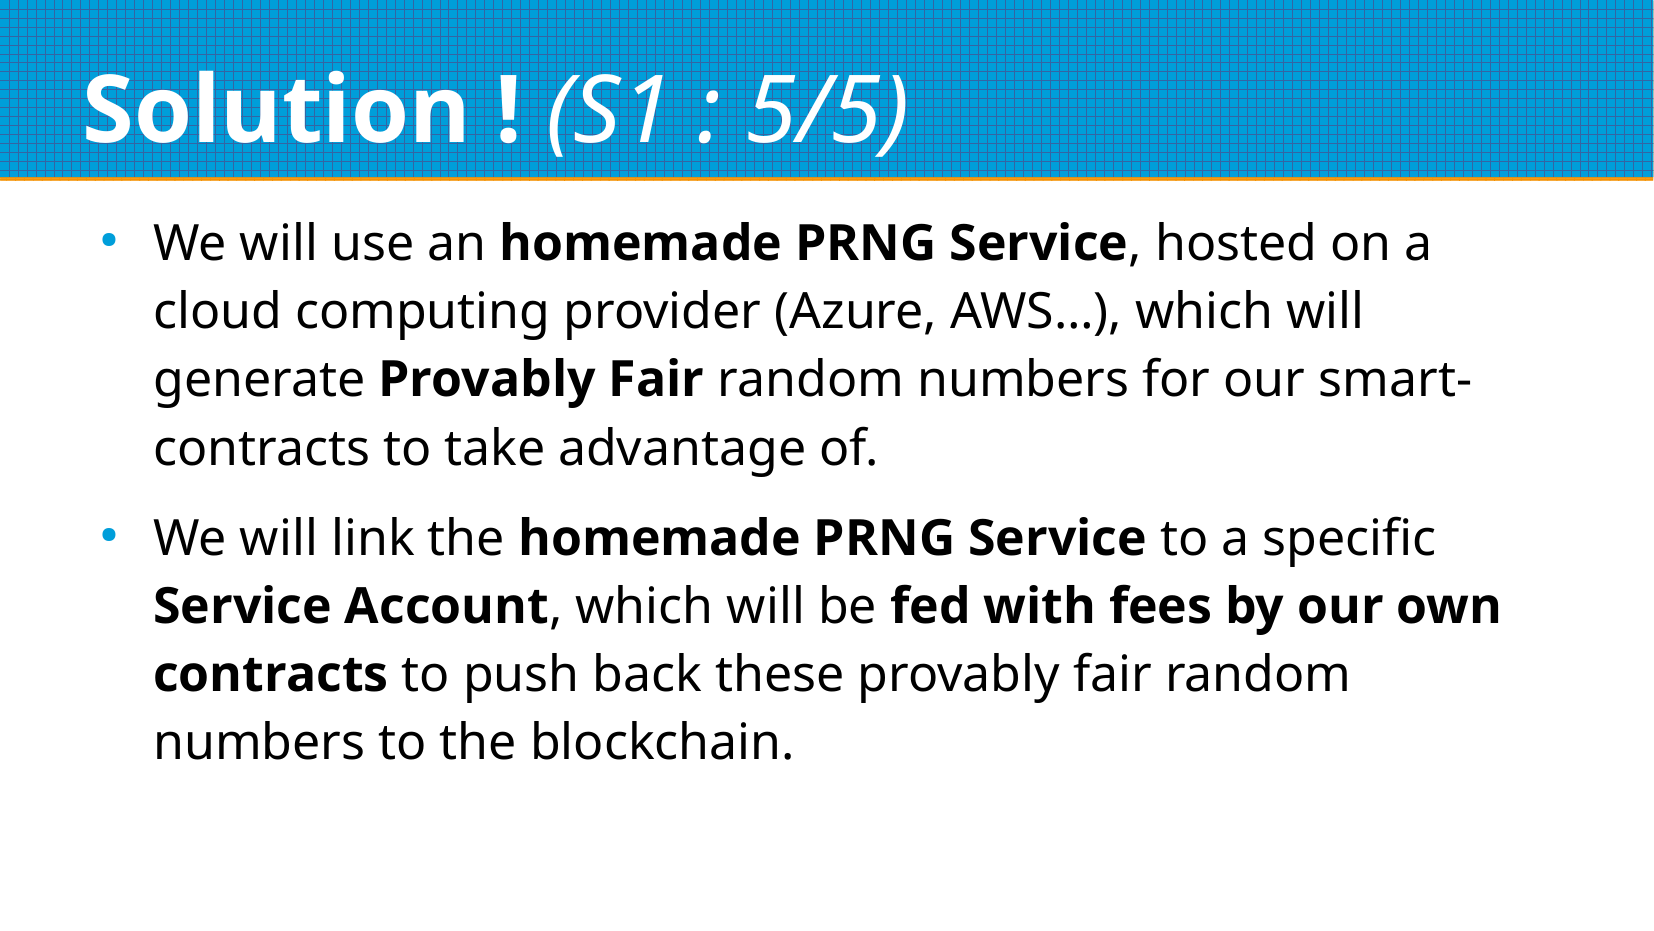

# Solution ! (S1 : 5/5)
We will use an homemade PRNG Service, hosted on a cloud computing provider (Azure, AWS…), which will generate Provably Fair random numbers for our smart-contracts to take advantage of.
We will link the homemade PRNG Service to a specific Service Account, which will be fed with fees by our own contracts to push back these provably fair random numbers to the blockchain.